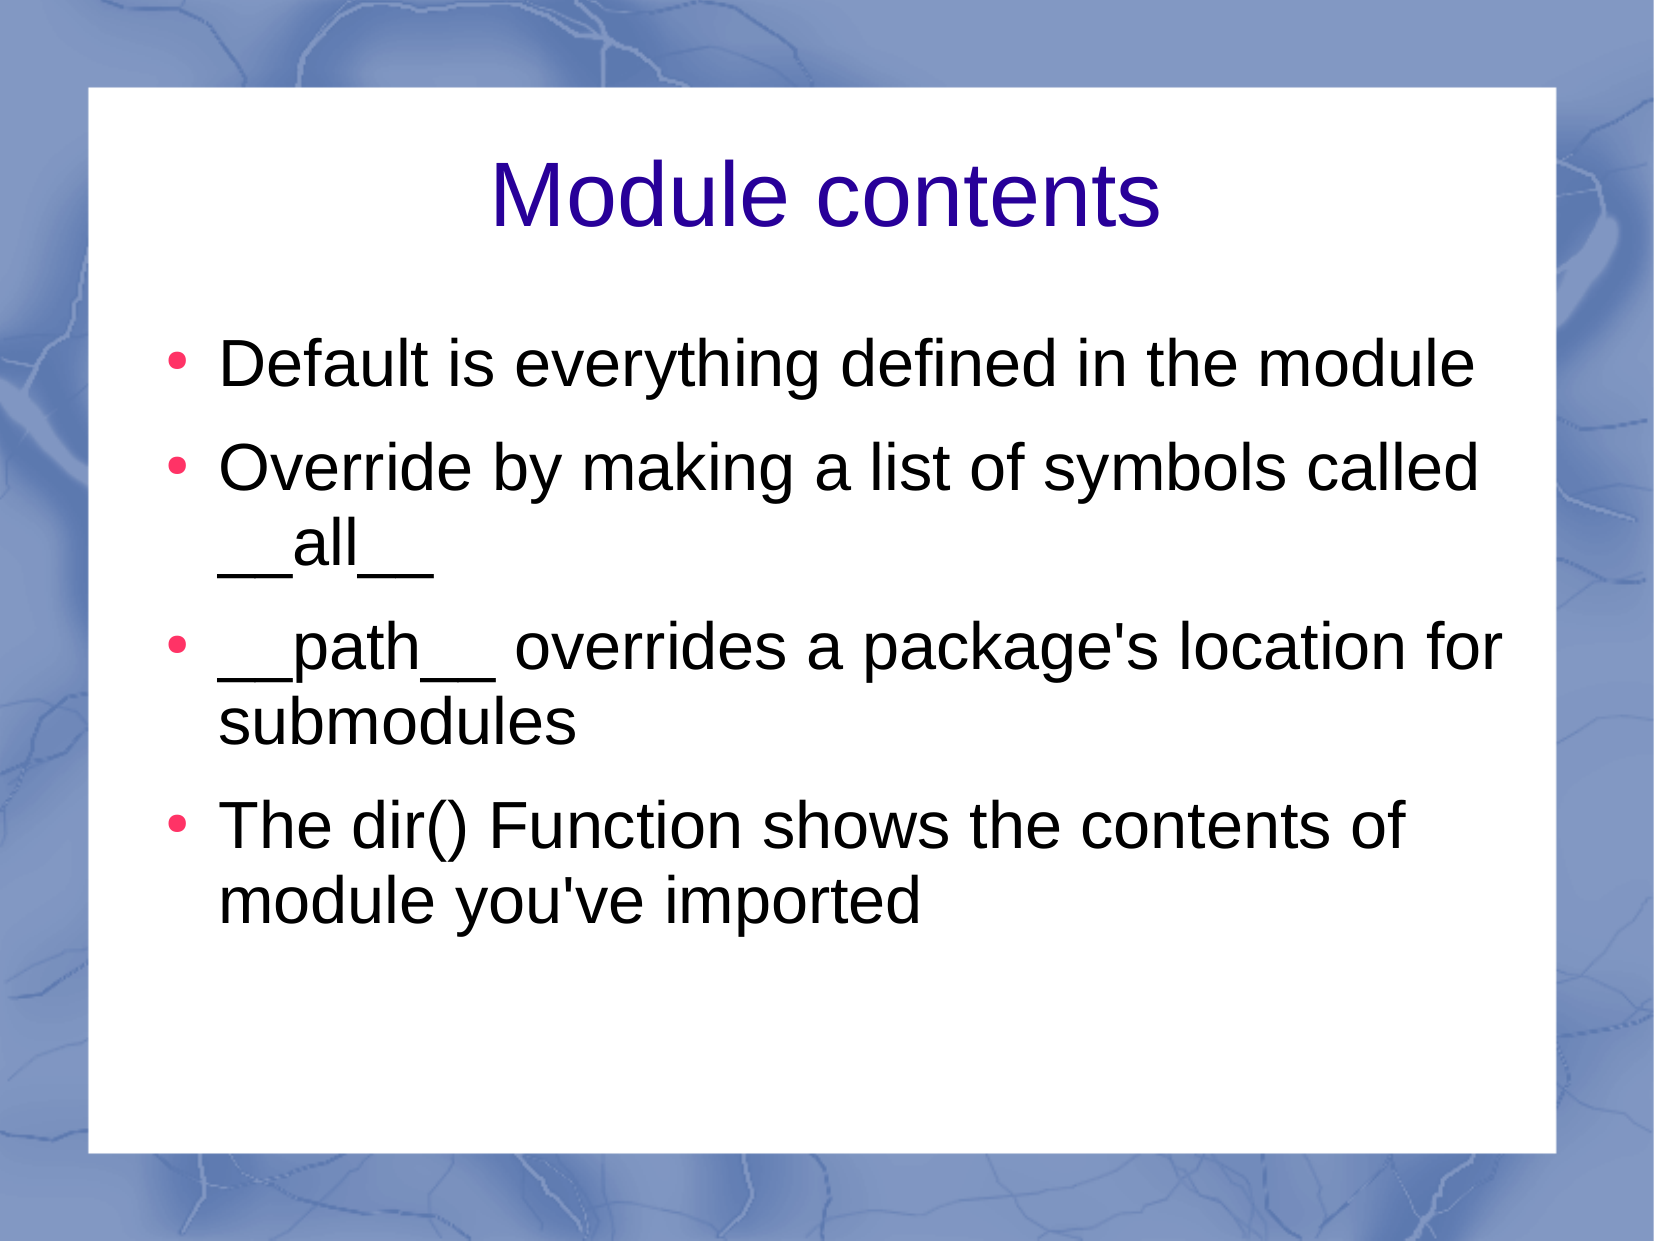

# Module contents
Default is everything defined in the module
Override by making a list of symbols called __all__
__path__ overrides a package's location for submodules
The dir() Function shows the contents of module you've imported